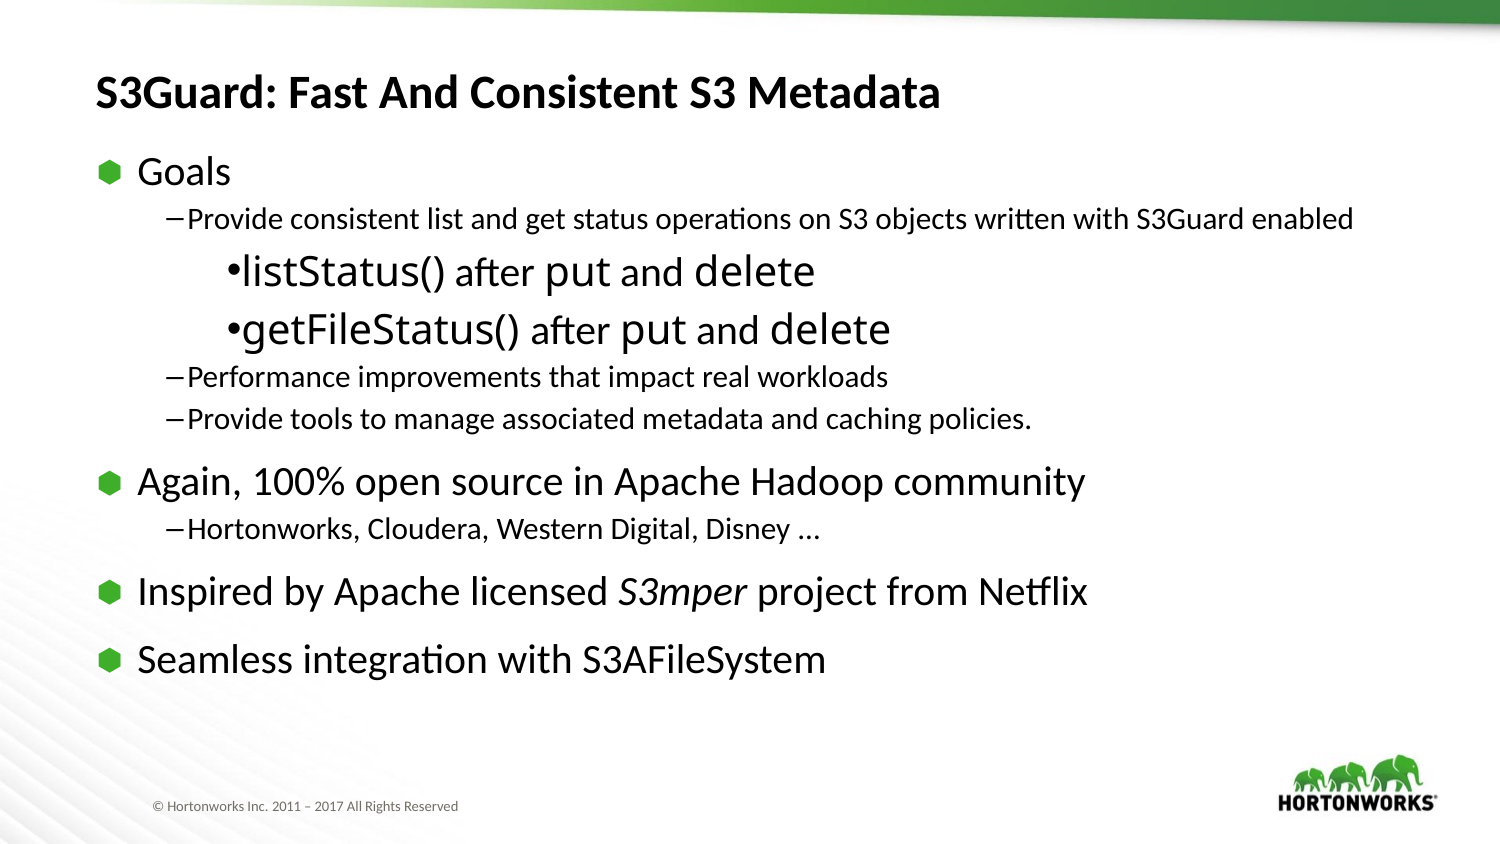

# S3Guard: Fast And Consistent S3 Metadata
Goals
Provide consistent list and get status operations on S3 objects written with S3Guard enabled
listStatus() after put and delete
getFileStatus() after put and delete
Performance improvements that impact real workloads
Provide tools to manage associated metadata and caching policies.
Again, 100% open source in Apache Hadoop community
Hortonworks, Cloudera, Western Digital, Disney …
Inspired by Apache ­licensed S3mper project from Netflix
Seamless integration with S3AFileSystem